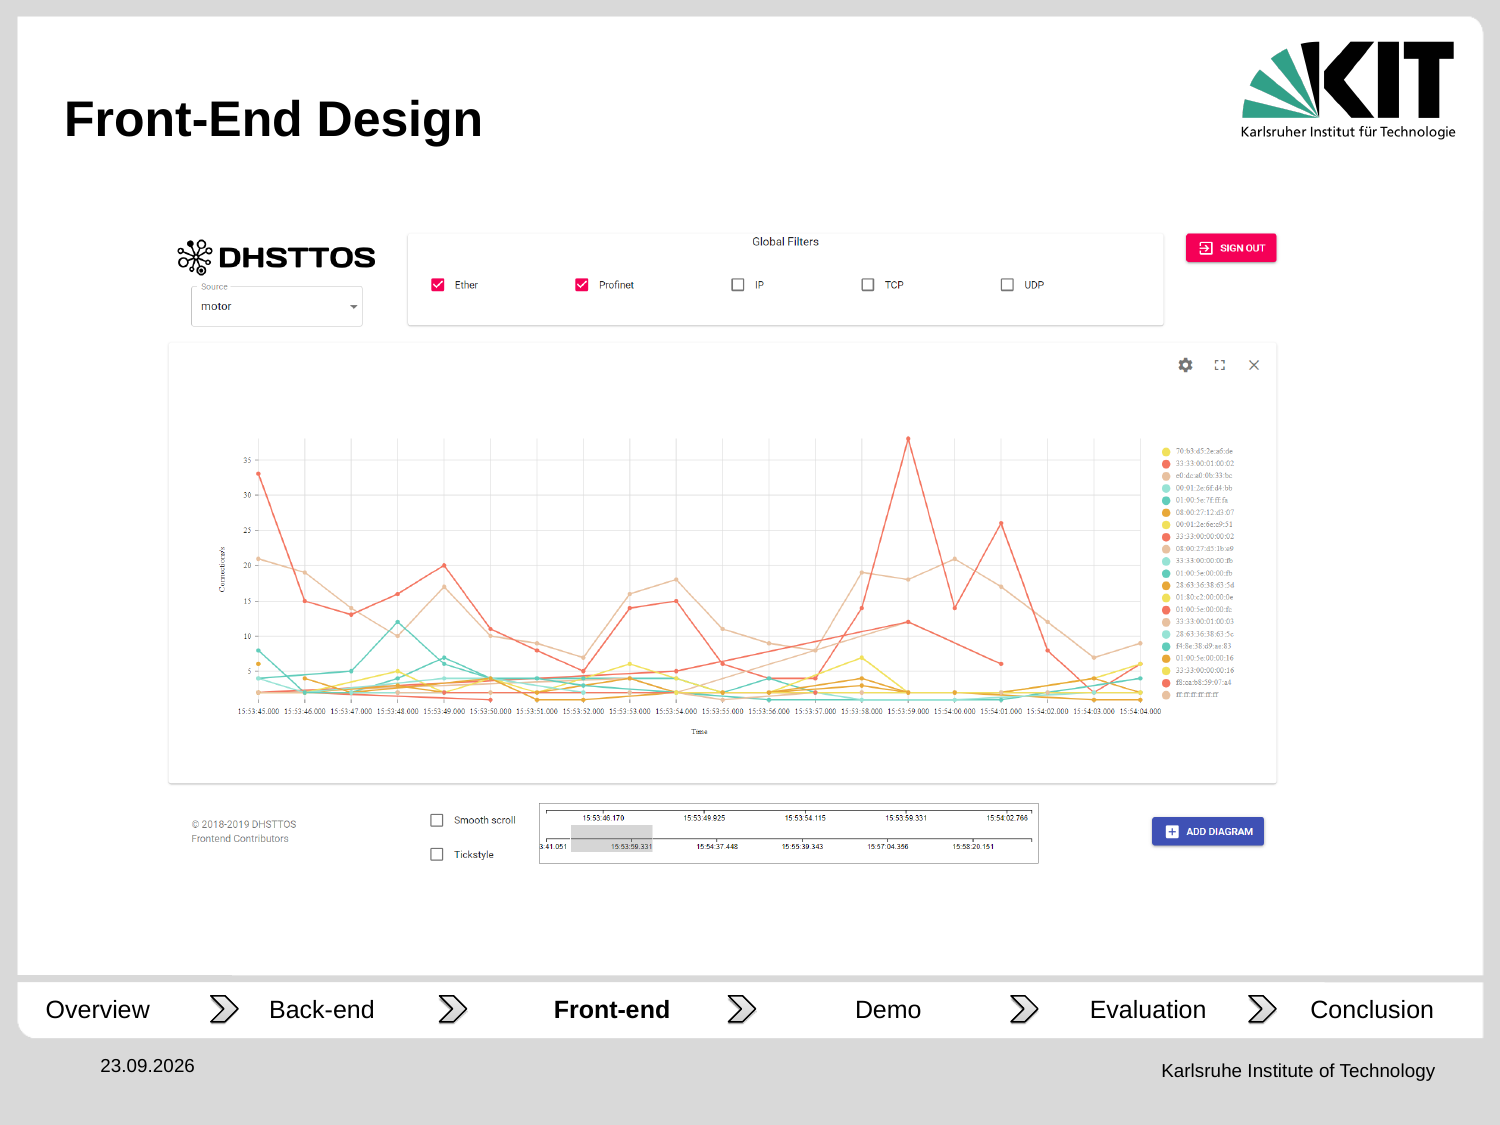

# Front-End Design
Front-End Design
Overview
Back-end
Front-end
Demo
Evaluation
Conclusion